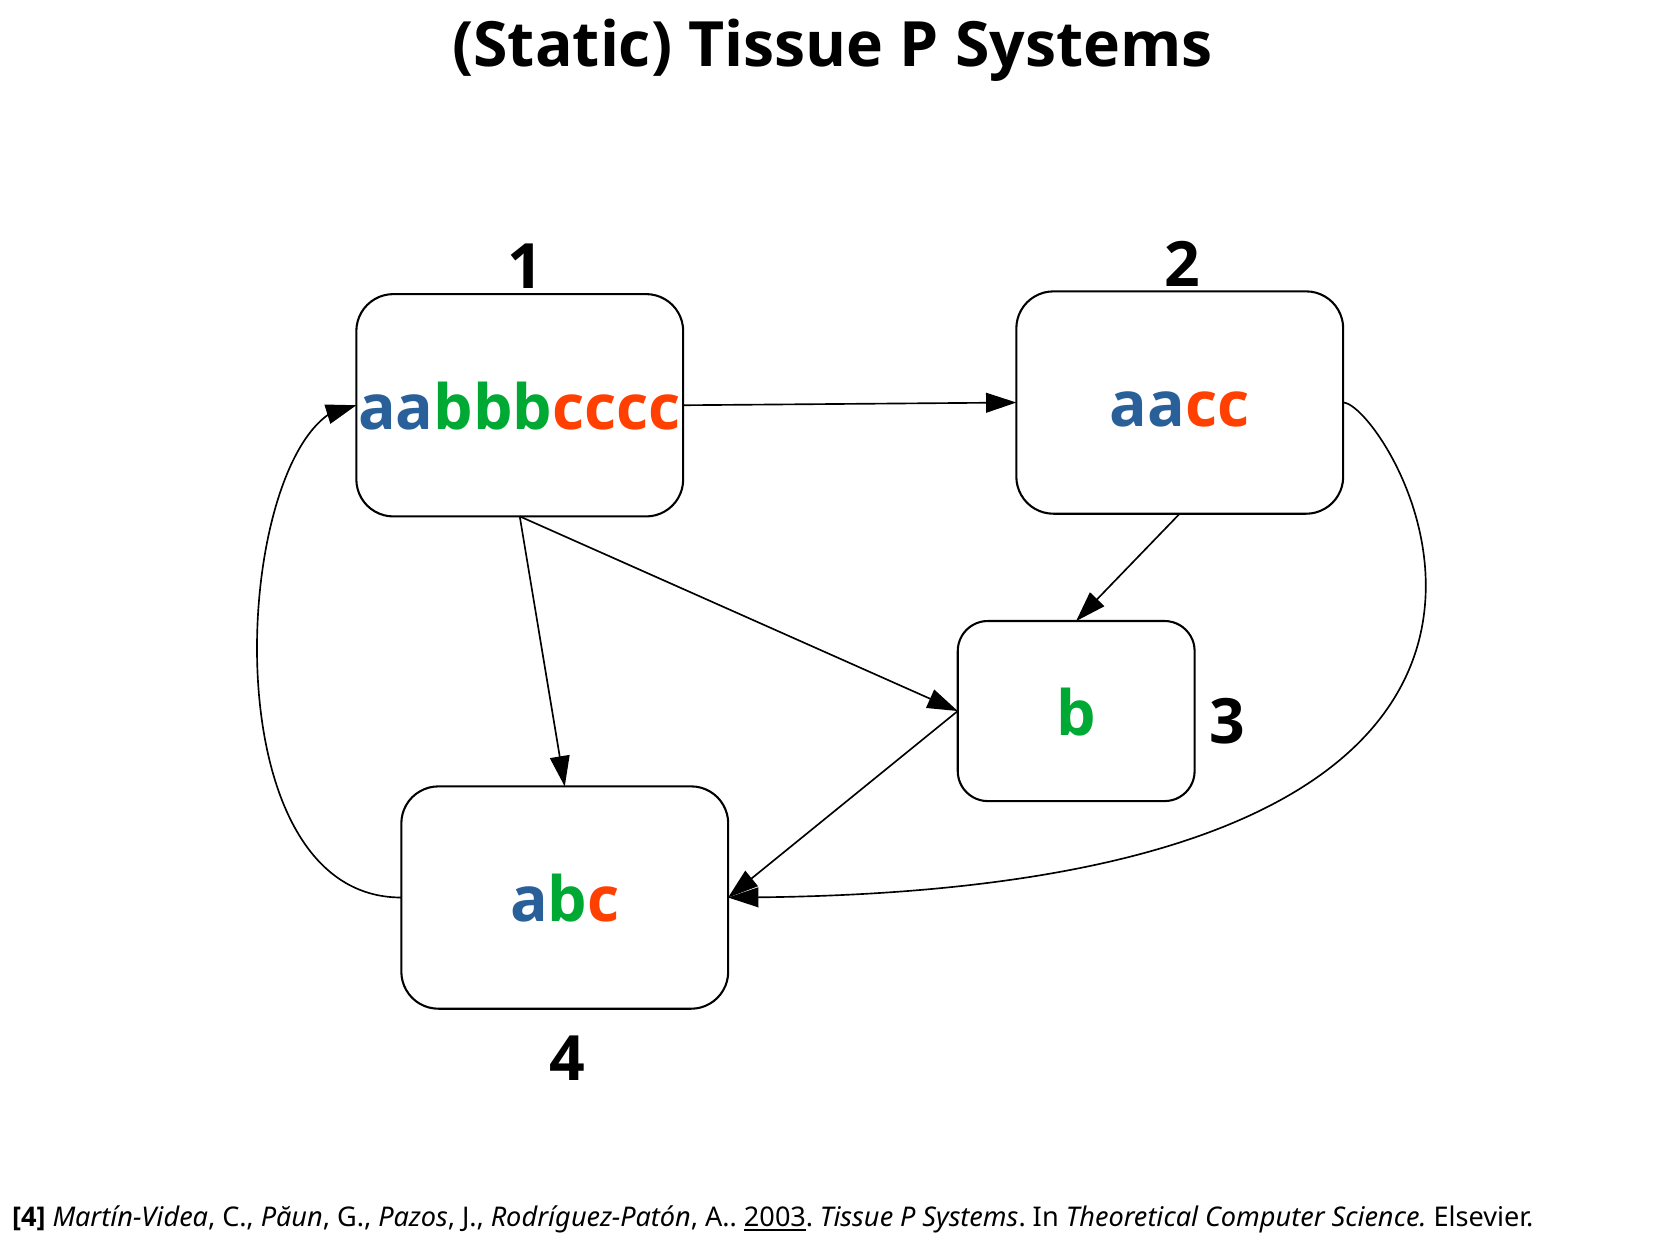

# (Static) Tissue P Systems
2
1
aacc
aabbbcccc
b
3
abc
4
[4] Martín-Videa, C., Păun, G., Pazos, J., Rodríguez-Patón, A.. 2003. Tissue P Systems. In Theoretical Computer Science. Elsevier.